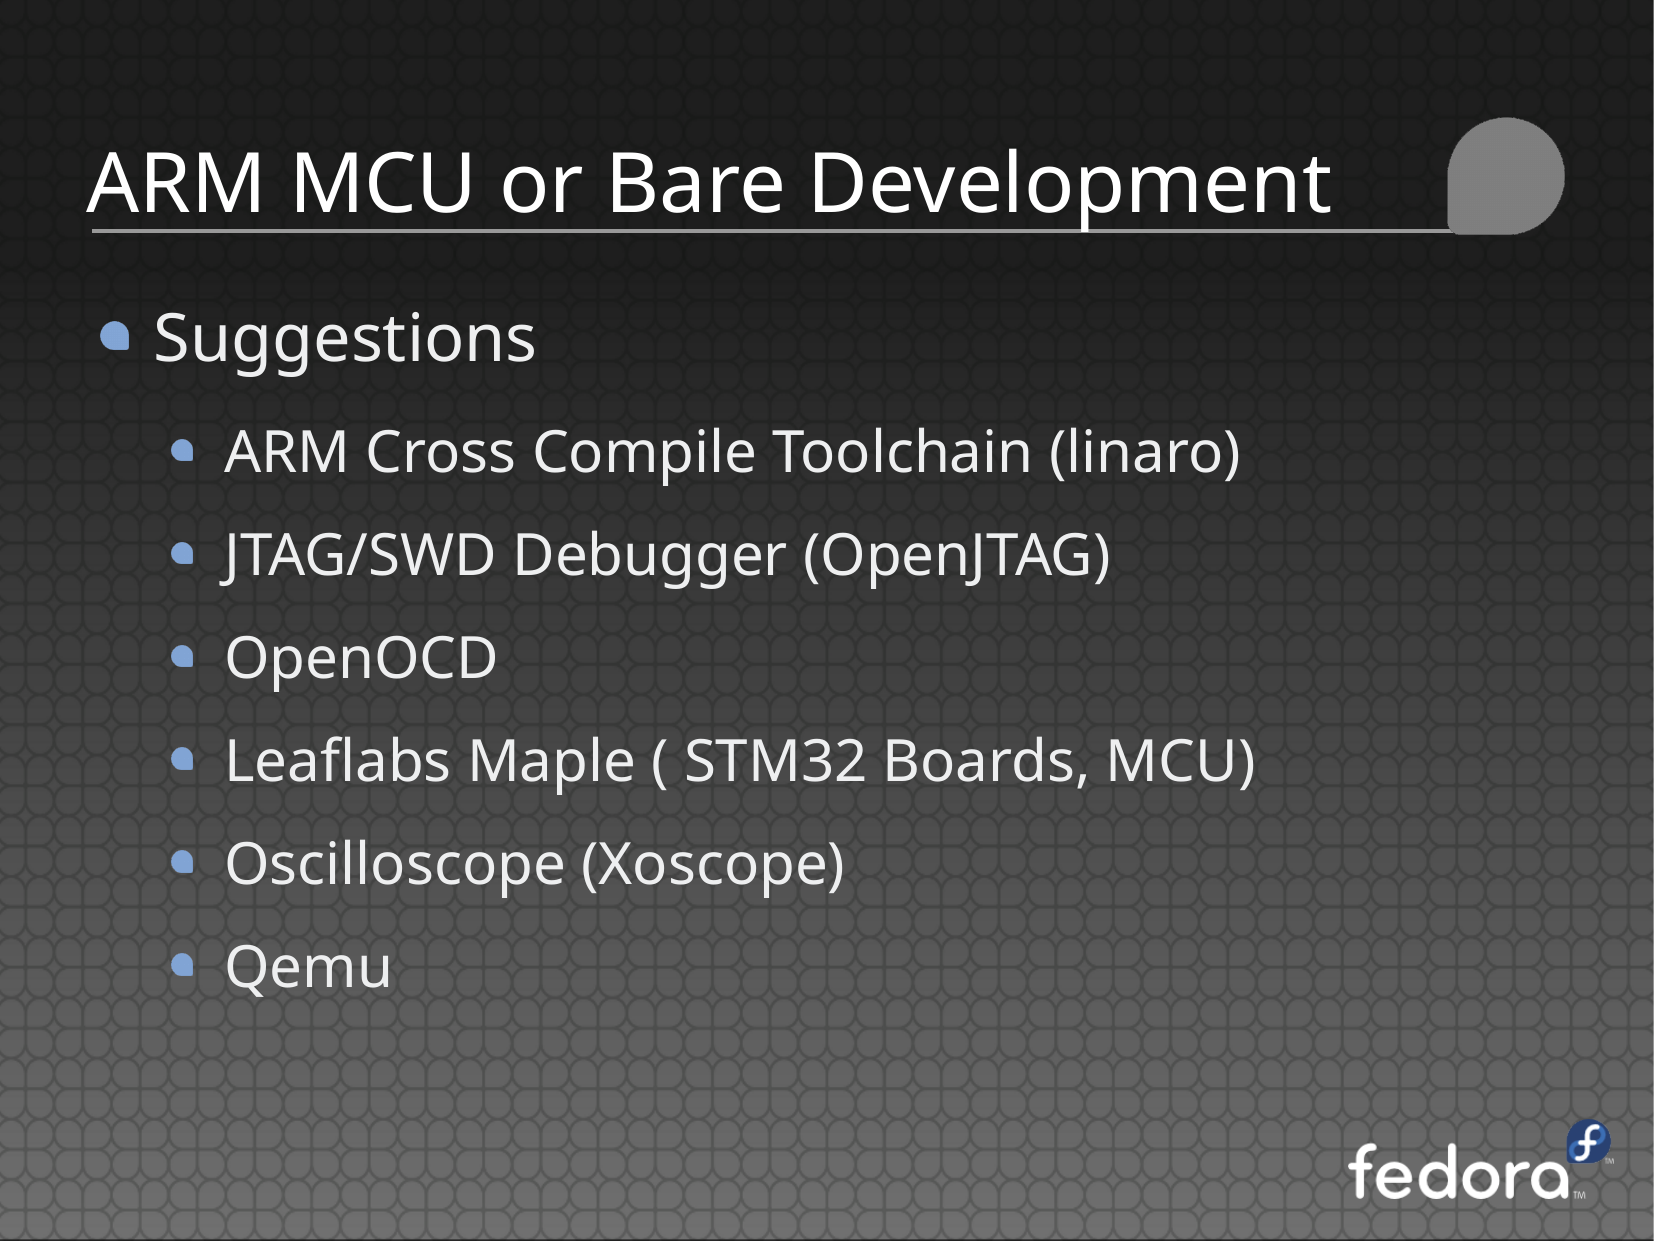

# ARM MCU or Bare Development
Suggestions
ARM Cross Compile Toolchain (linaro)
JTAG/SWD Debugger (OpenJTAG)
OpenOCD
Leaflabs Maple ( STM32 Boards, MCU)
Oscilloscope (Xoscope)
Qemu